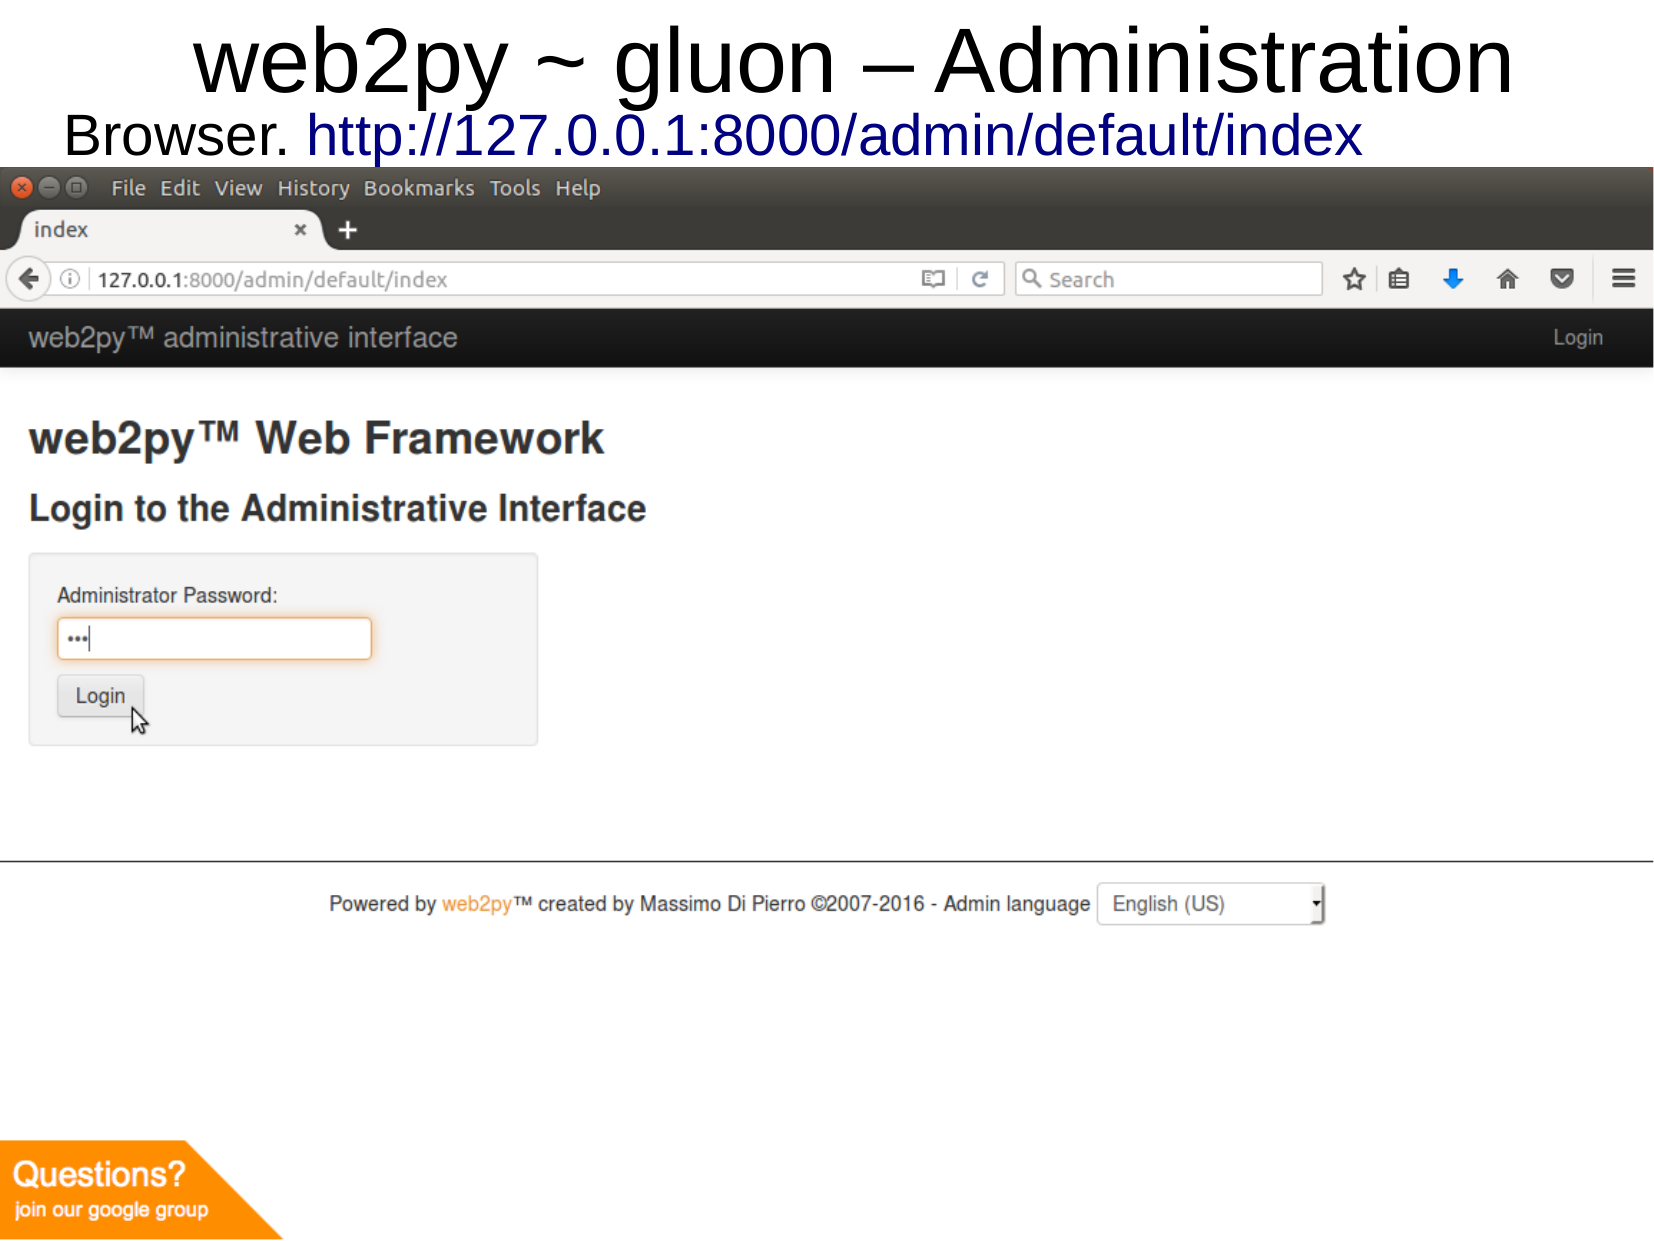

# web2py ~ gluon – Administration
Browser. http://127.0.0.1:8000/admin/default/index